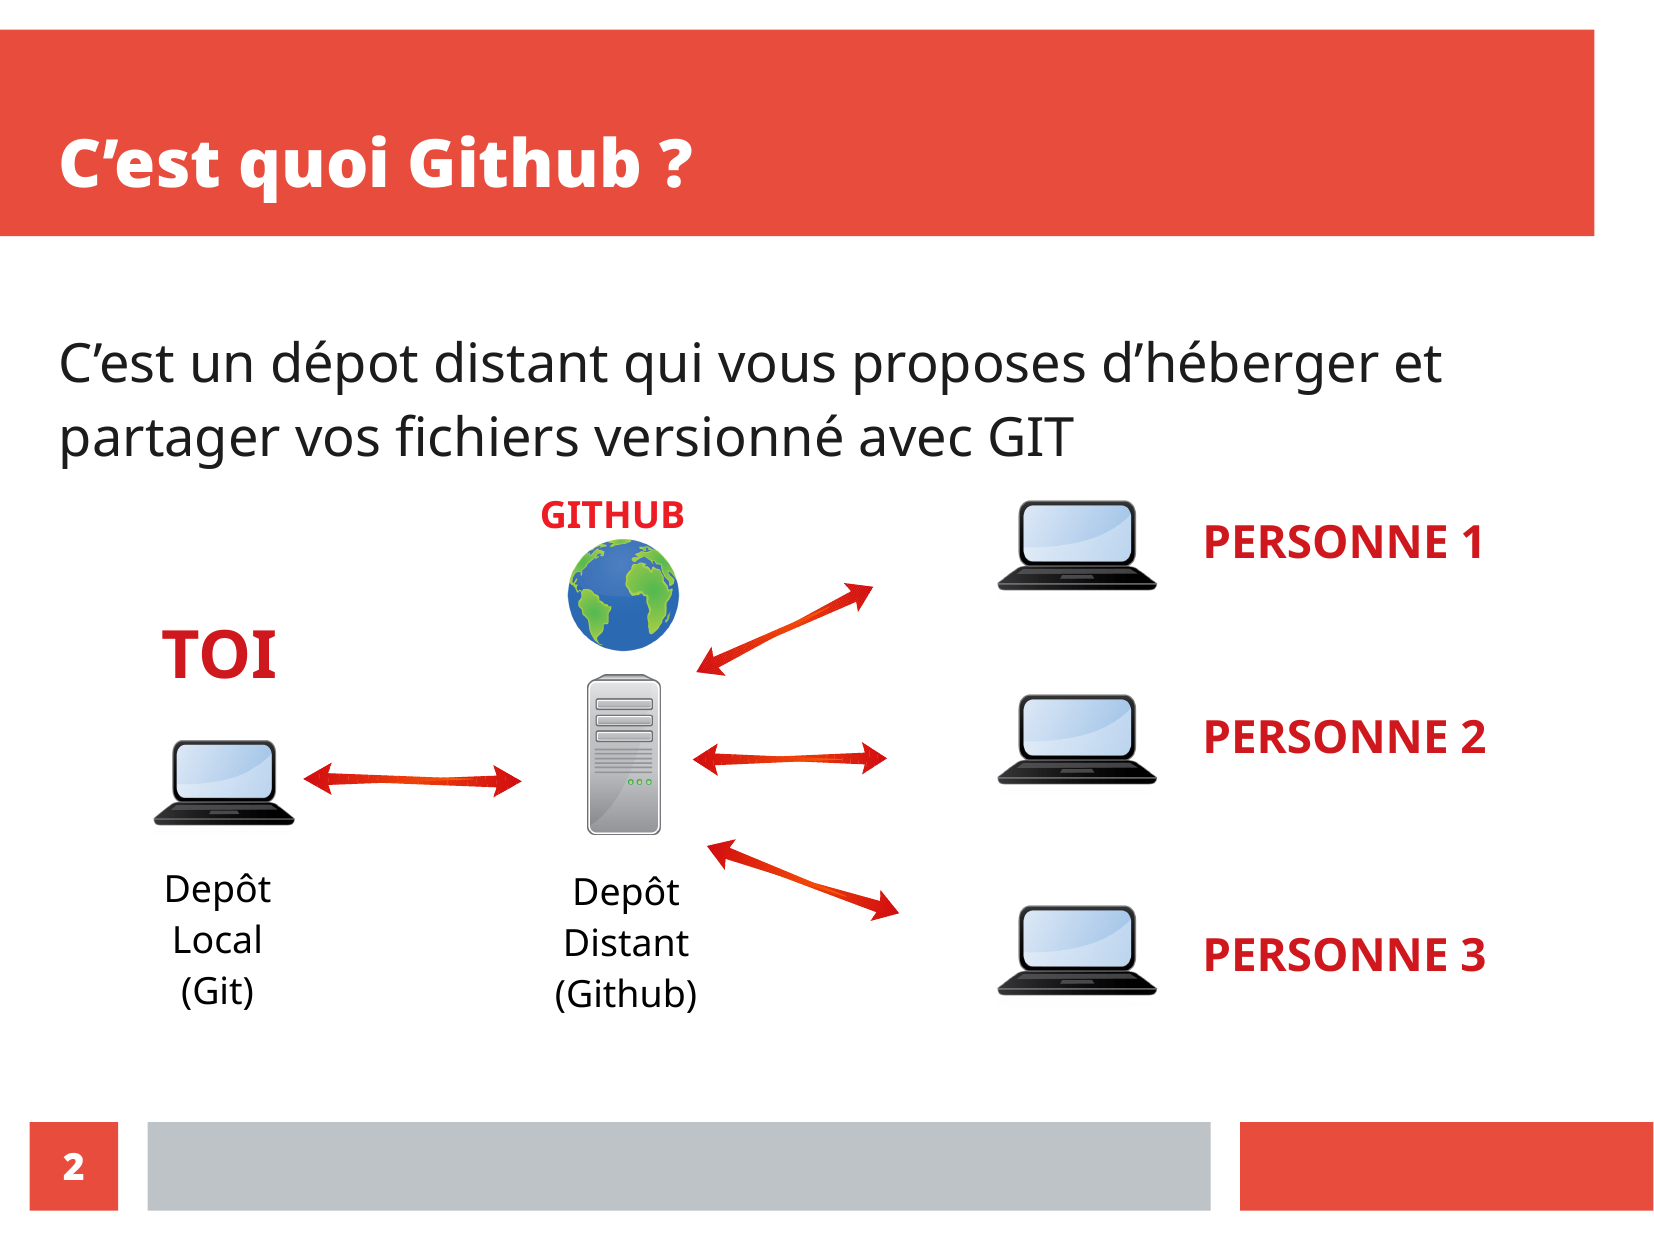

# C’est quoi Github ?
C’est un dépot distant qui vous proposes d’héberger et partager vos fichiers versionné avec GIT
GITHUB
PERSONNE 1
TOI
PERSONNE 2
Depôt Local
(Git)
Depôt
Distant
(Github)
PERSONNE 3
2